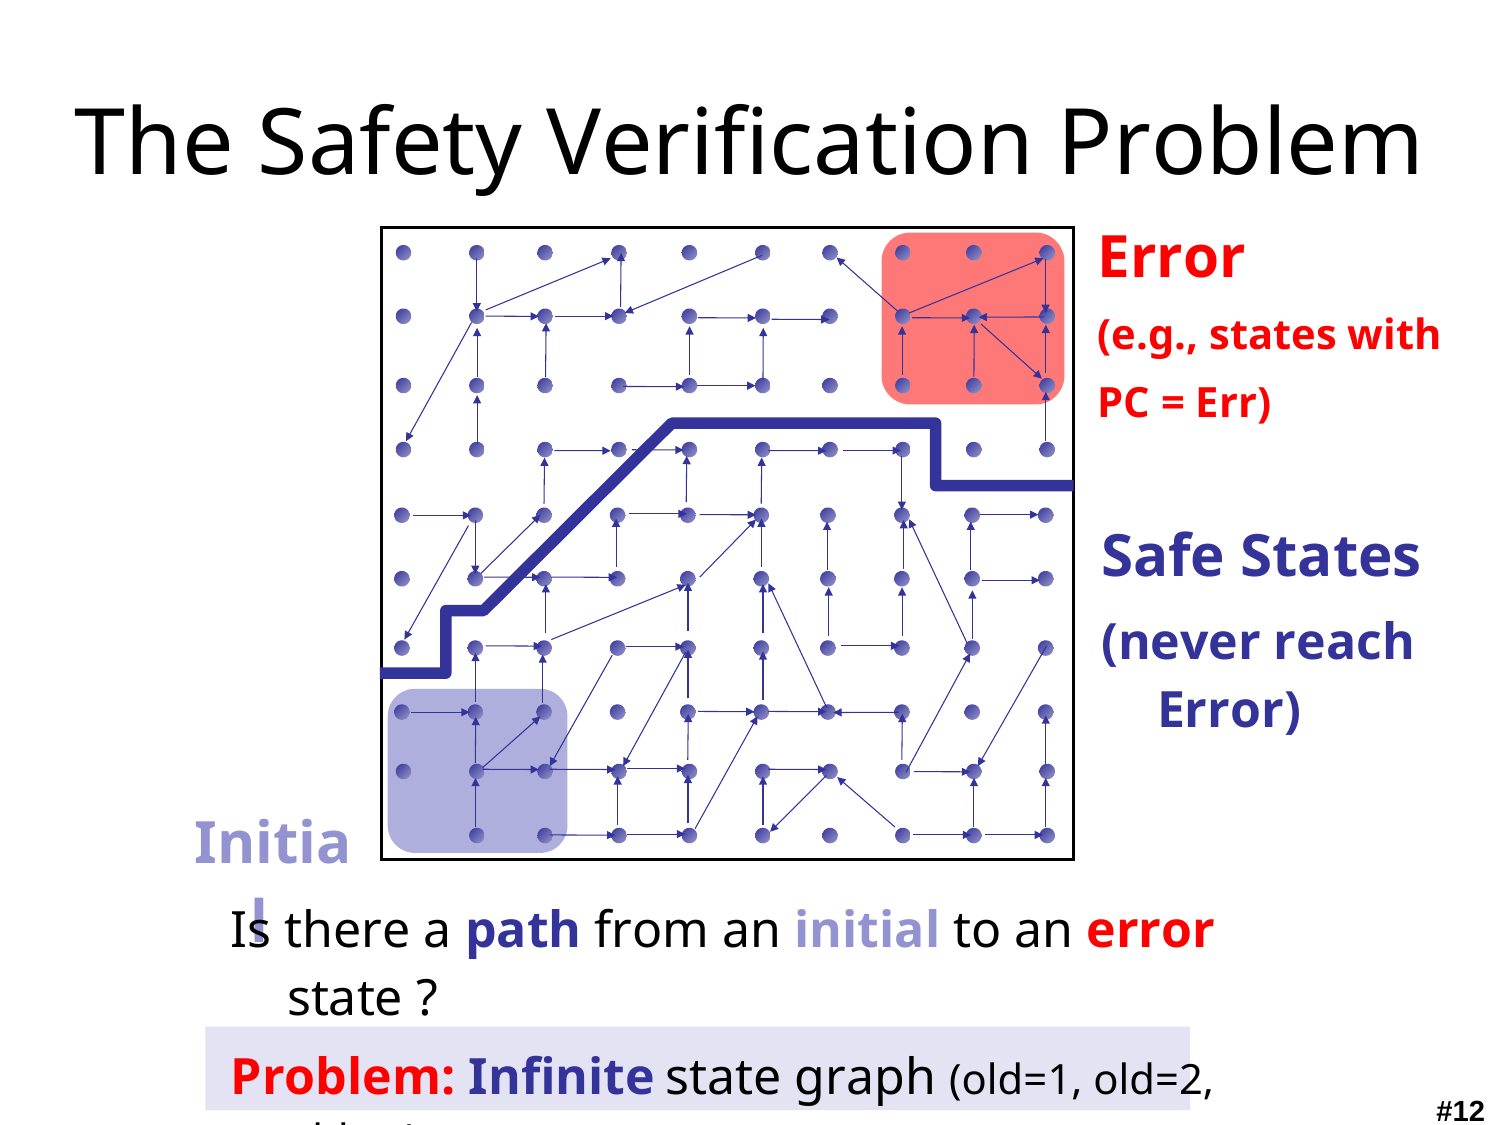

# The Safety Verification Problem
Error
(e.g., states with
PC = Err)
Safe States
(never reach Error)
Initial
Is there a path from an initial to an error state ?
Problem: Infinite state graph (old=1, old=2, old=…)
Solution : Set of states ' logical formula
12